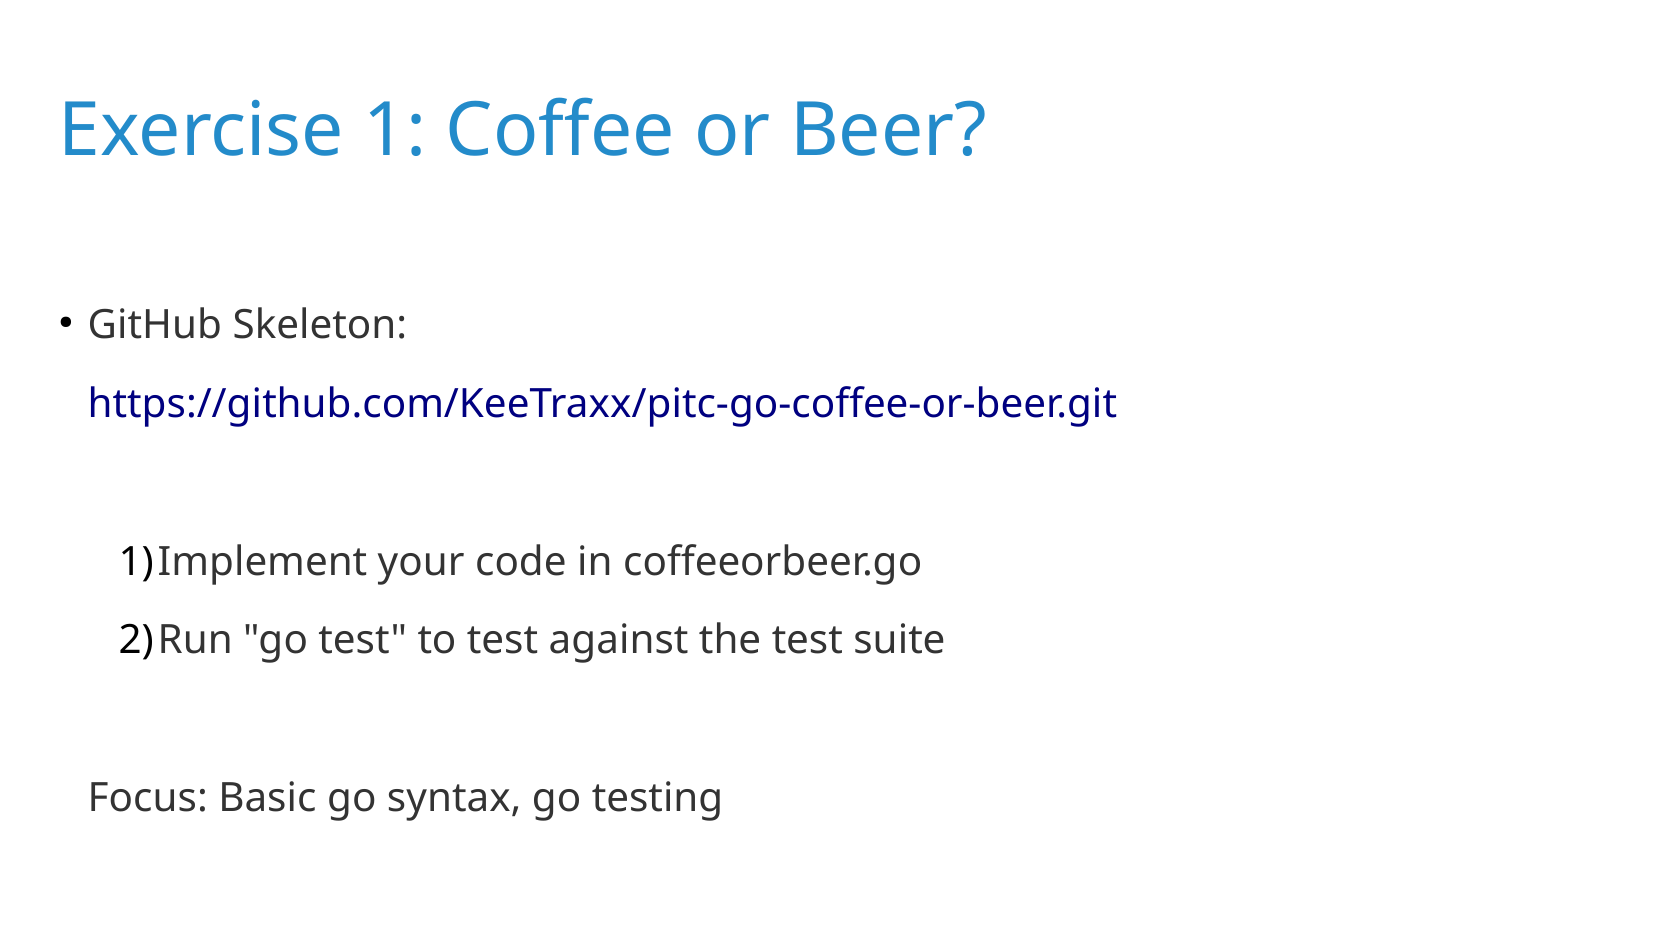

# Exercise 1: Coffee or Beer?
GitHub Skeleton:
https://github.com/KeeTraxx/pitc-go-coffee-or-beer.git
 Implement your code in coffeeorbeer.go
 Run "go test" to test against the test suite
Focus: Basic go syntax, go testing